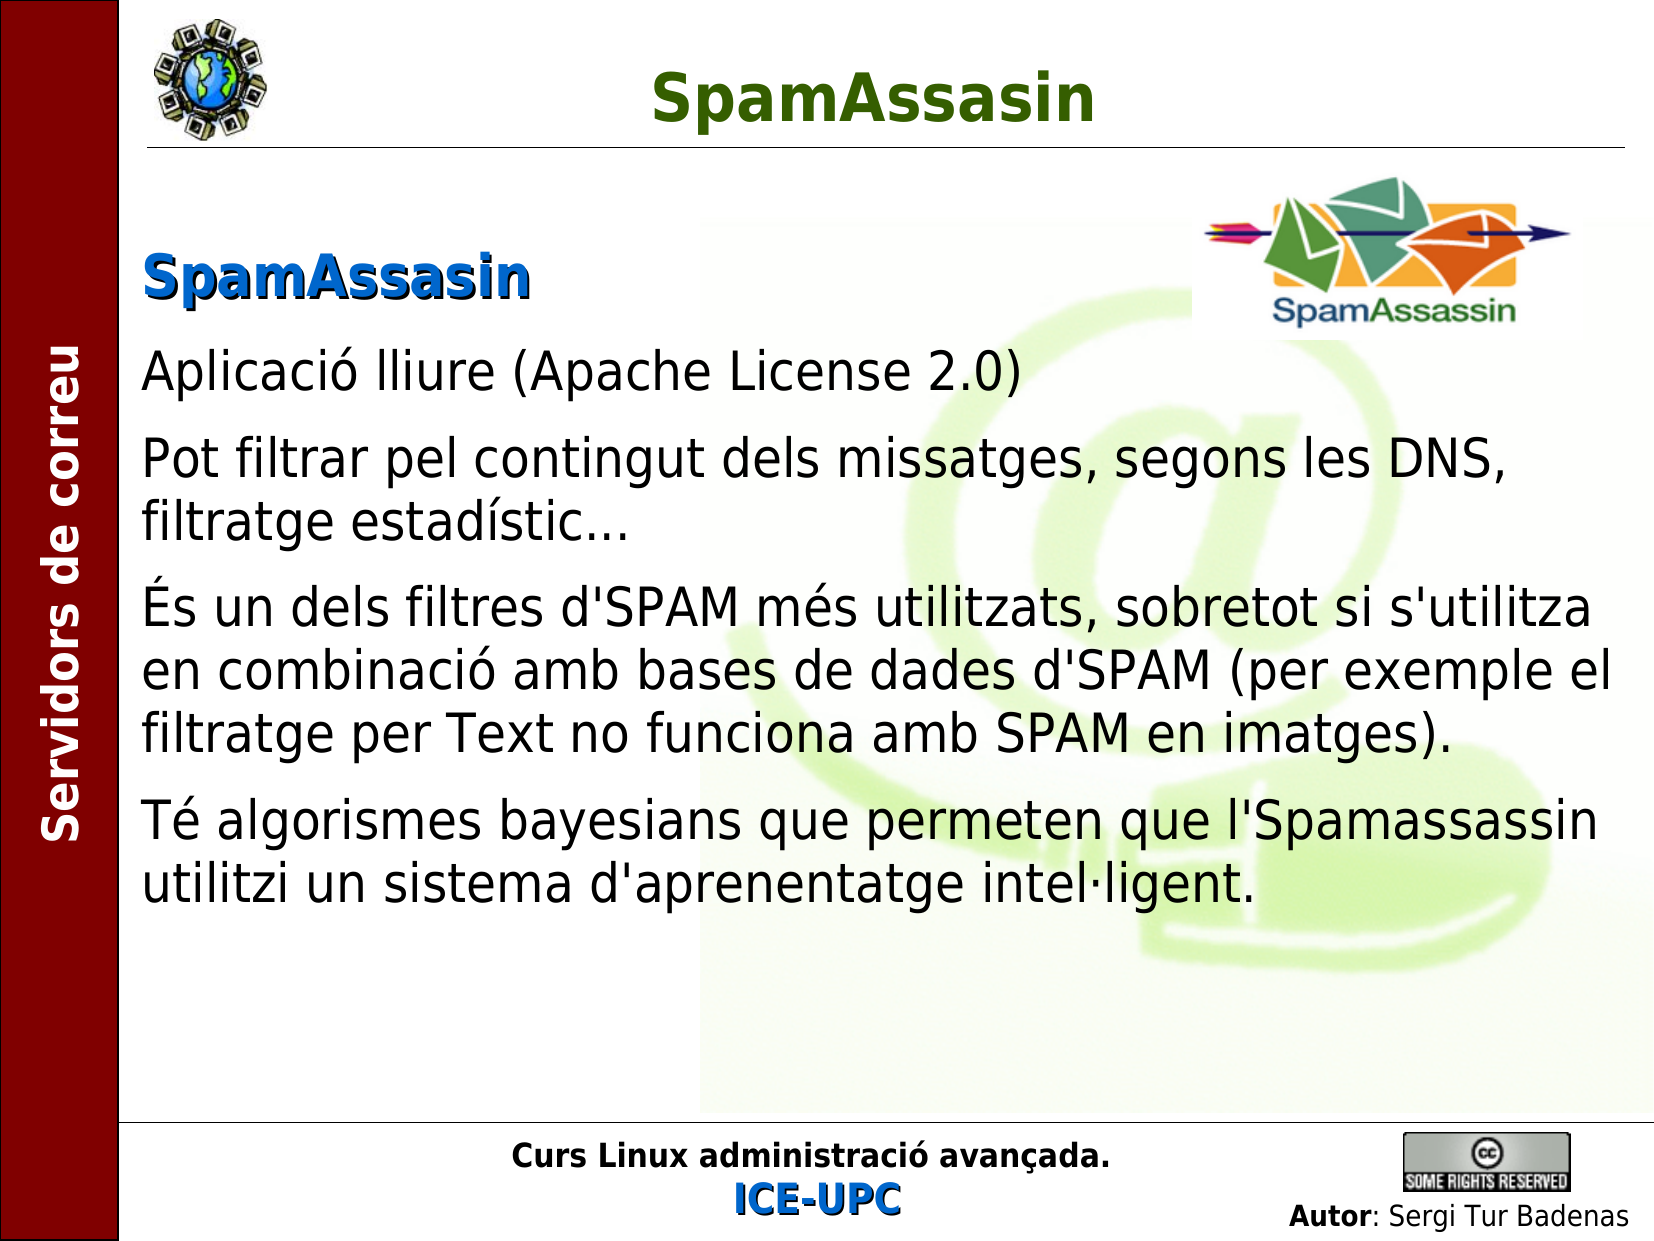

# SpamAssasin
SpamAssasin
Aplicació lliure (Apache License 2.0)
Pot filtrar pel contingut dels missatges, segons les DNS, filtratge estadístic...
És un dels filtres d'SPAM més utilitzats, sobretot si s'utilitza en combinació amb bases de dades d'SPAM (per exemple el filtratge per Text no funciona amb SPAM en imatges).
Té algorismes bayesians que permeten que l'Spamassassin utilitzi un sistema d'aprenentatge intel·ligent.